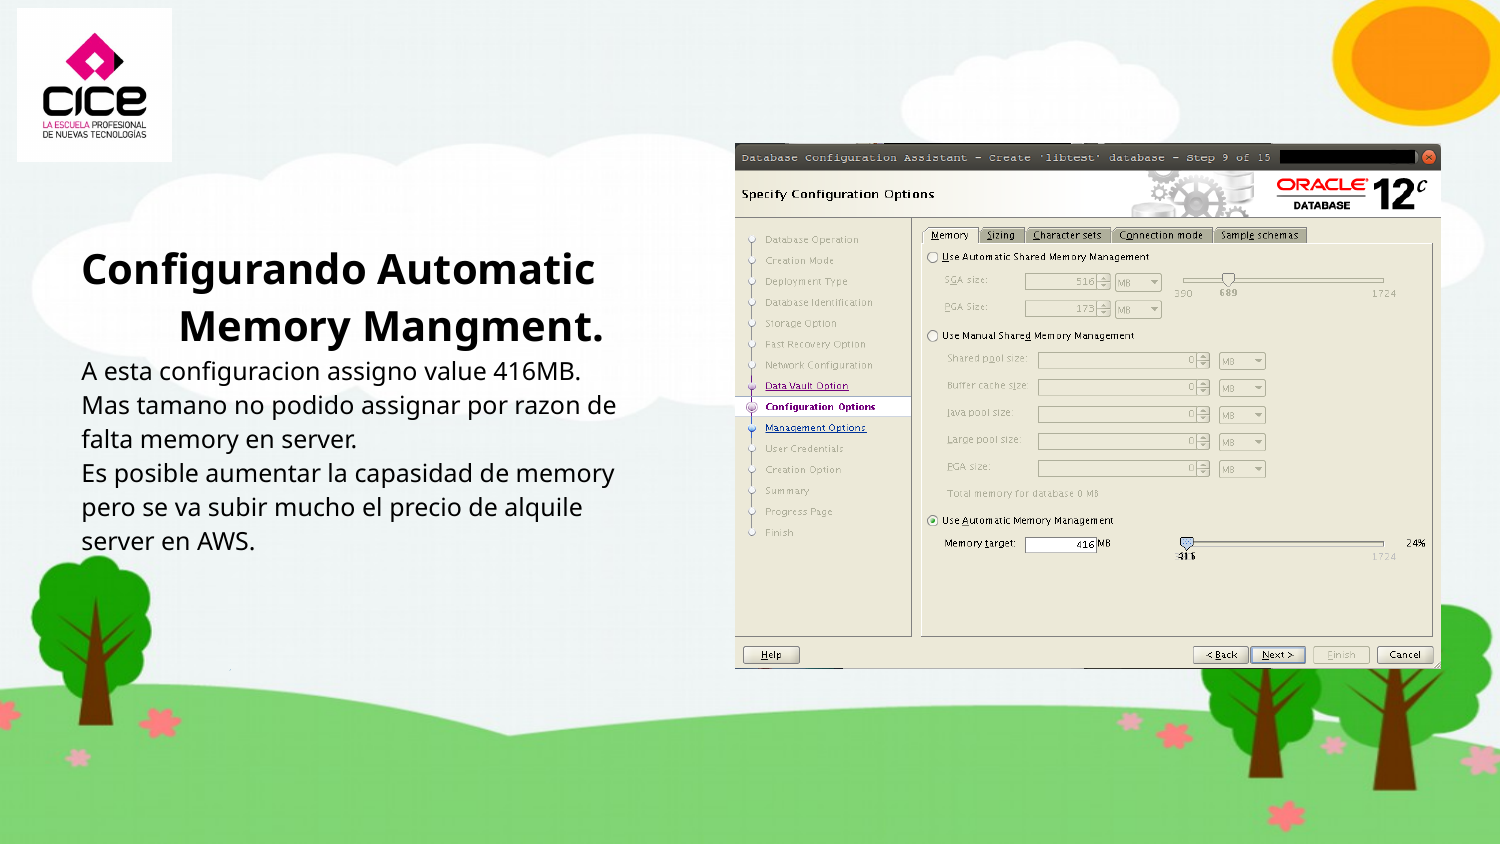

# Configurando Automatic Memory Mangment. A esta configuracion assigno value 416MB. Mas tamano no podido assignar por razon de falta memory en server. Es posible aumentar la capasidad de memory pero se va subir mucho el precio de alquile server en AWS.